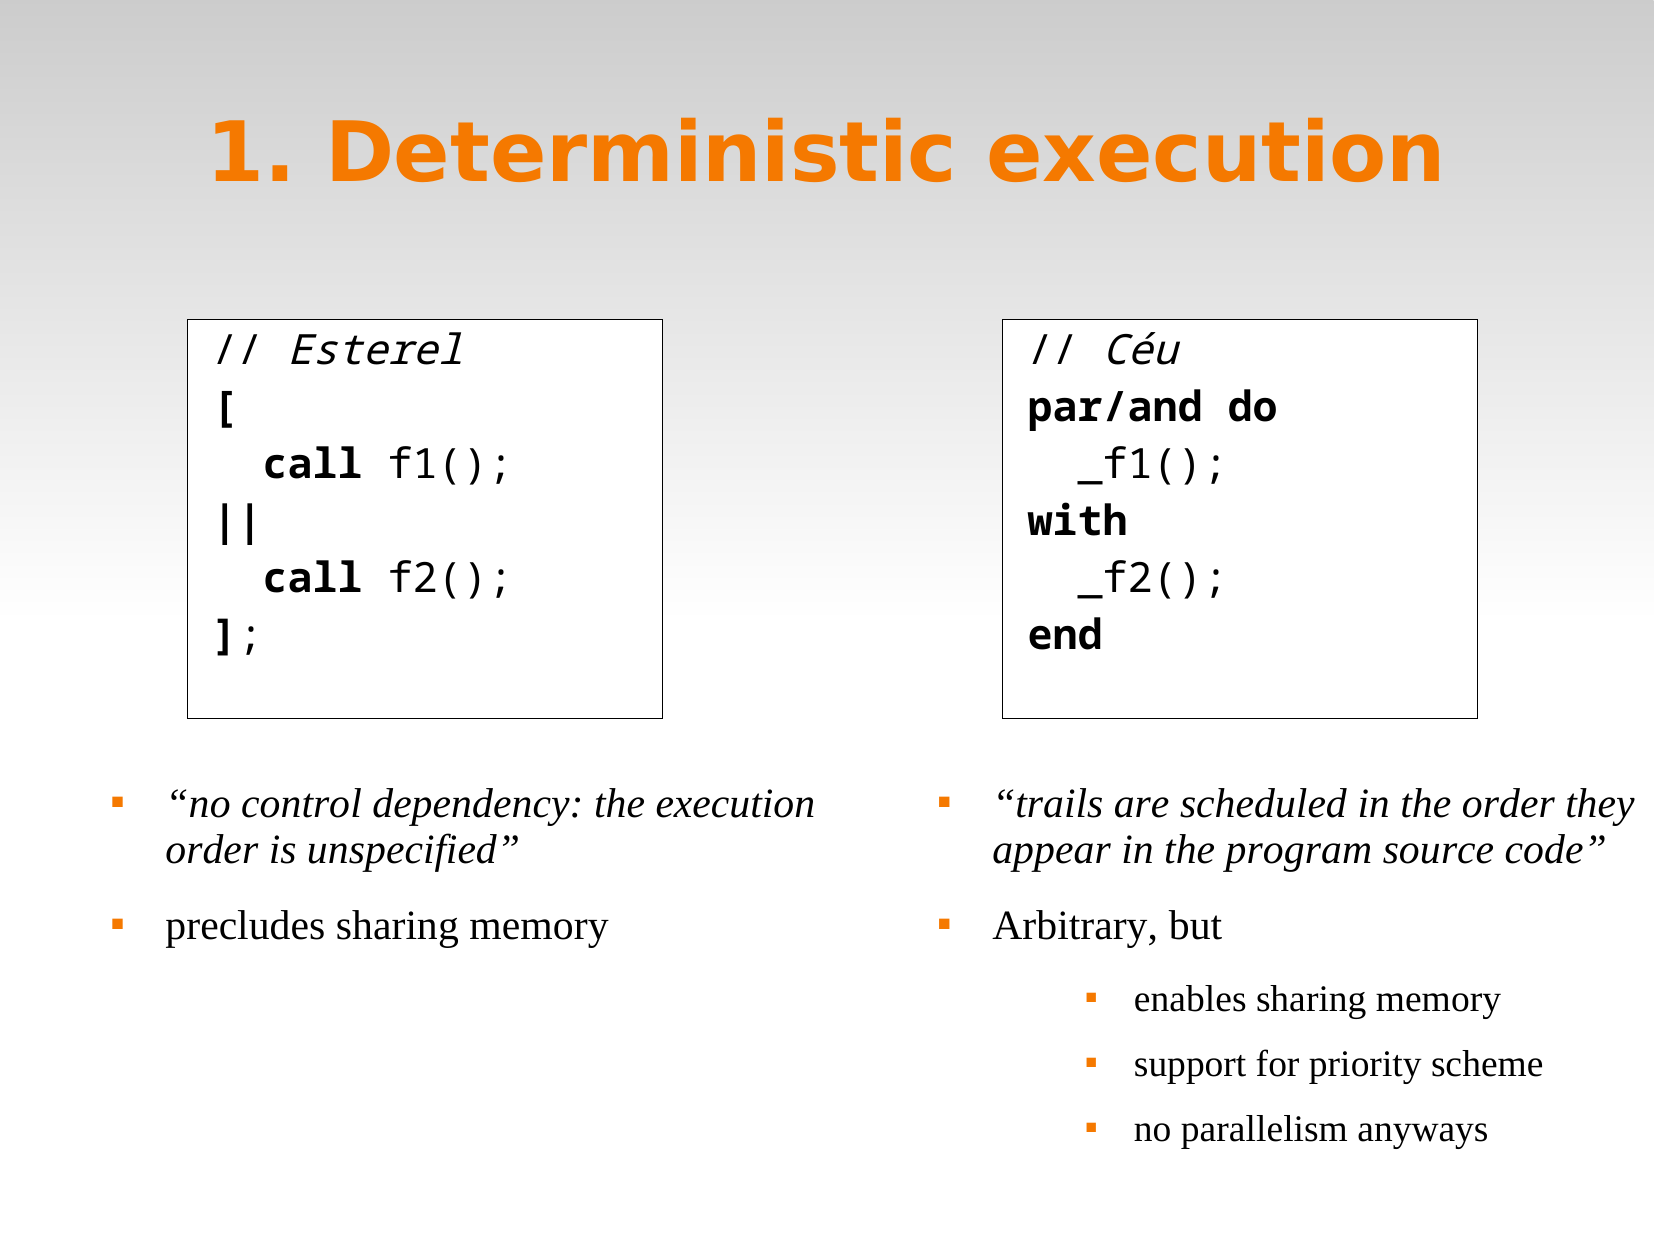

# 1. Deterministic execution
 // Esterel
 [
 call f1();
 ||
 call f2();
 ];
 // Céu
 par/and do
 _f1();
 with
 _f2();
 end
“no control dependency: the execution order is unspecified”
precludes sharing memory
“trails are scheduled in the order they appear in the program source code”
Arbitrary, but
enables sharing memory
support for priority scheme
no parallelism anyways